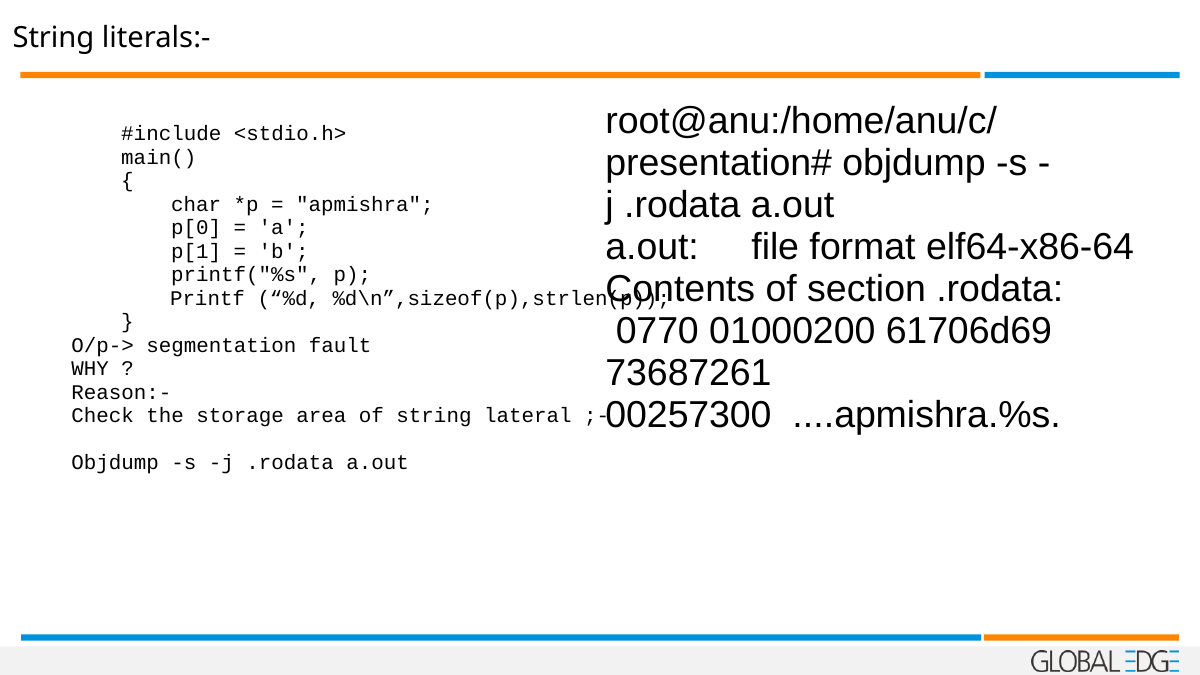

# String literals:-
 #include <stdio.h>
 main()
 {
 char *p = "apmishra";
 p[0] = 'a';
 p[1] = 'b';
 printf("%s", p);
	 Printf (“%d, %d\n”,sizeof(p),strlen(p));
 }
O/p-> segmentation fault
WHY ?
Reason:-
Check the storage area of string lateral ;-
Objdump -s -j .rodata a.out
root@anu:/home/anu/c/presentation# objdump -s -j .rodata a.out
a.out: file format elf64-x86-64
Contents of section .rodata:
 0770 01000200 61706d69 73687261 00257300 ....apmishra.%s.